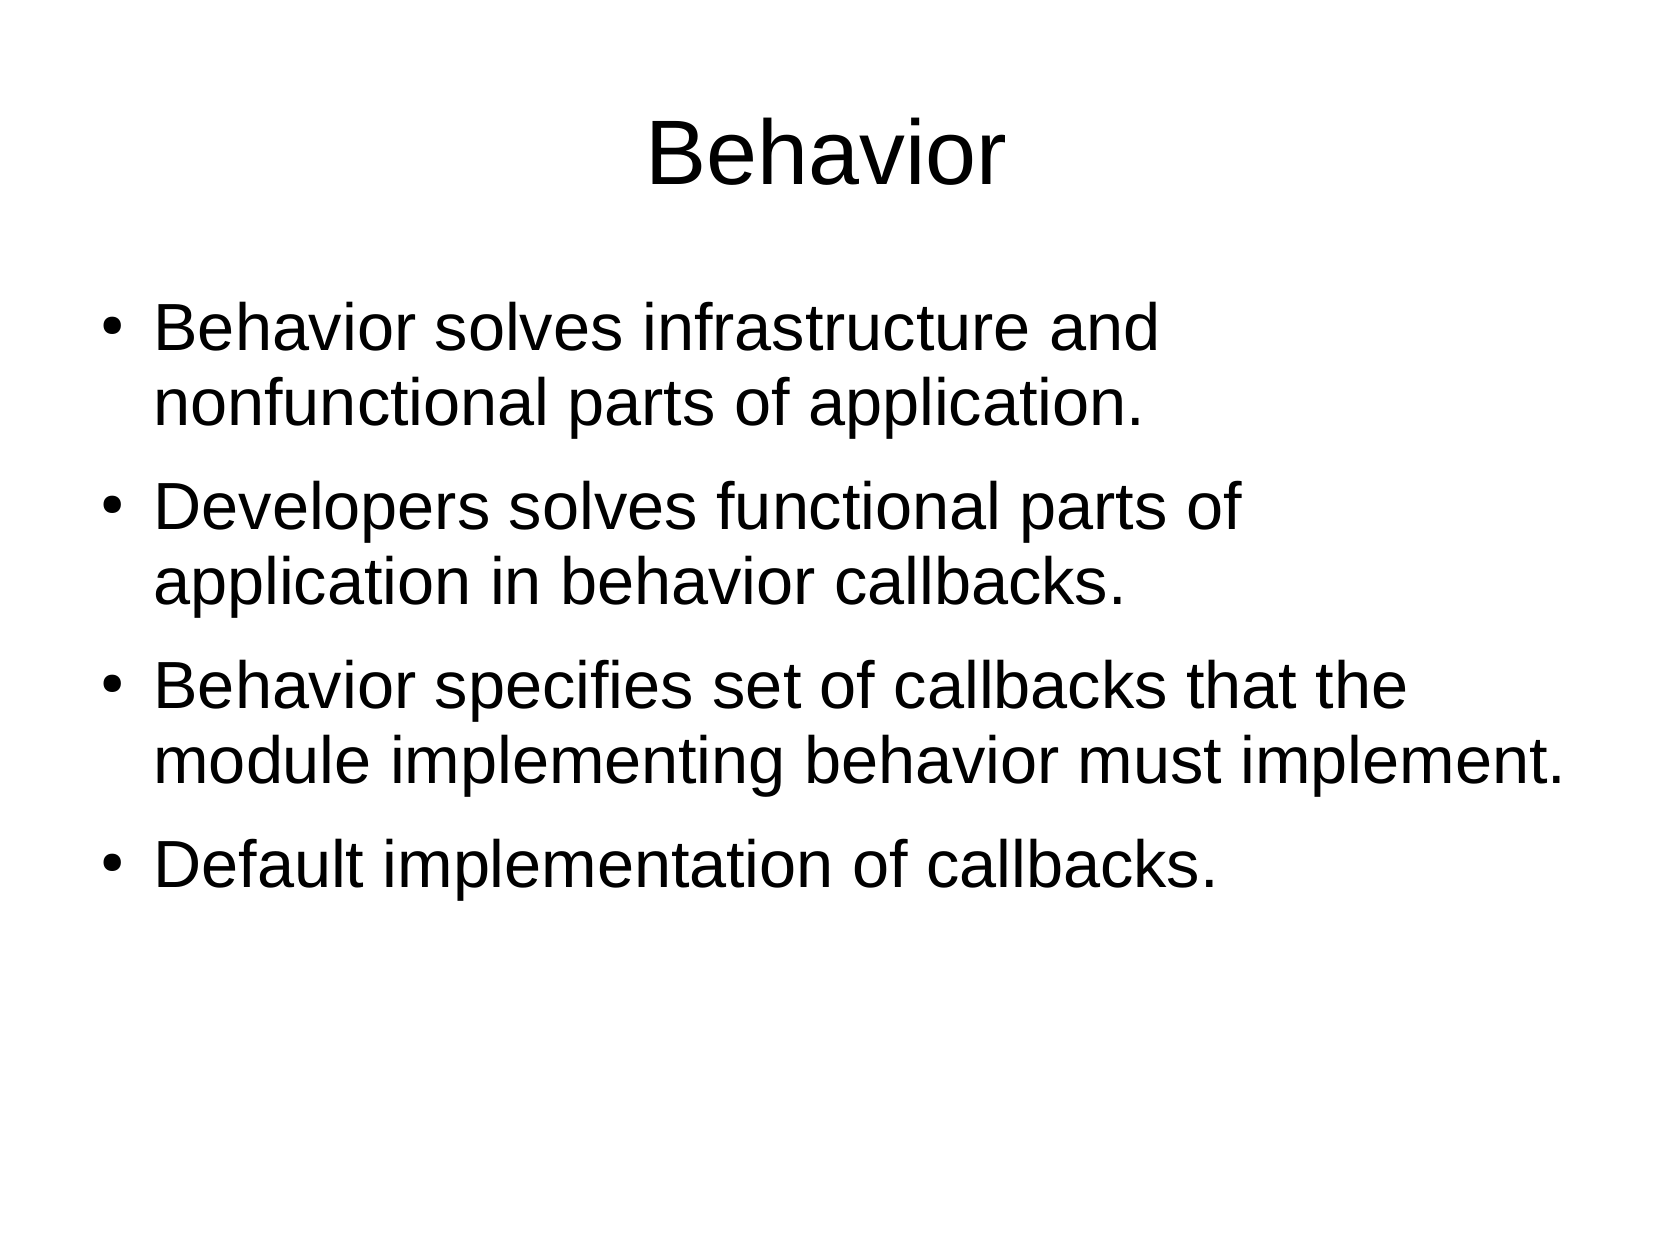

# Behavior
Behavior solves infrastructure and nonfunctional parts of application.
Developers solves functional parts of application in behavior callbacks.
Behavior specifies set of callbacks that the module implementing behavior must implement.
Default implementation of callbacks.